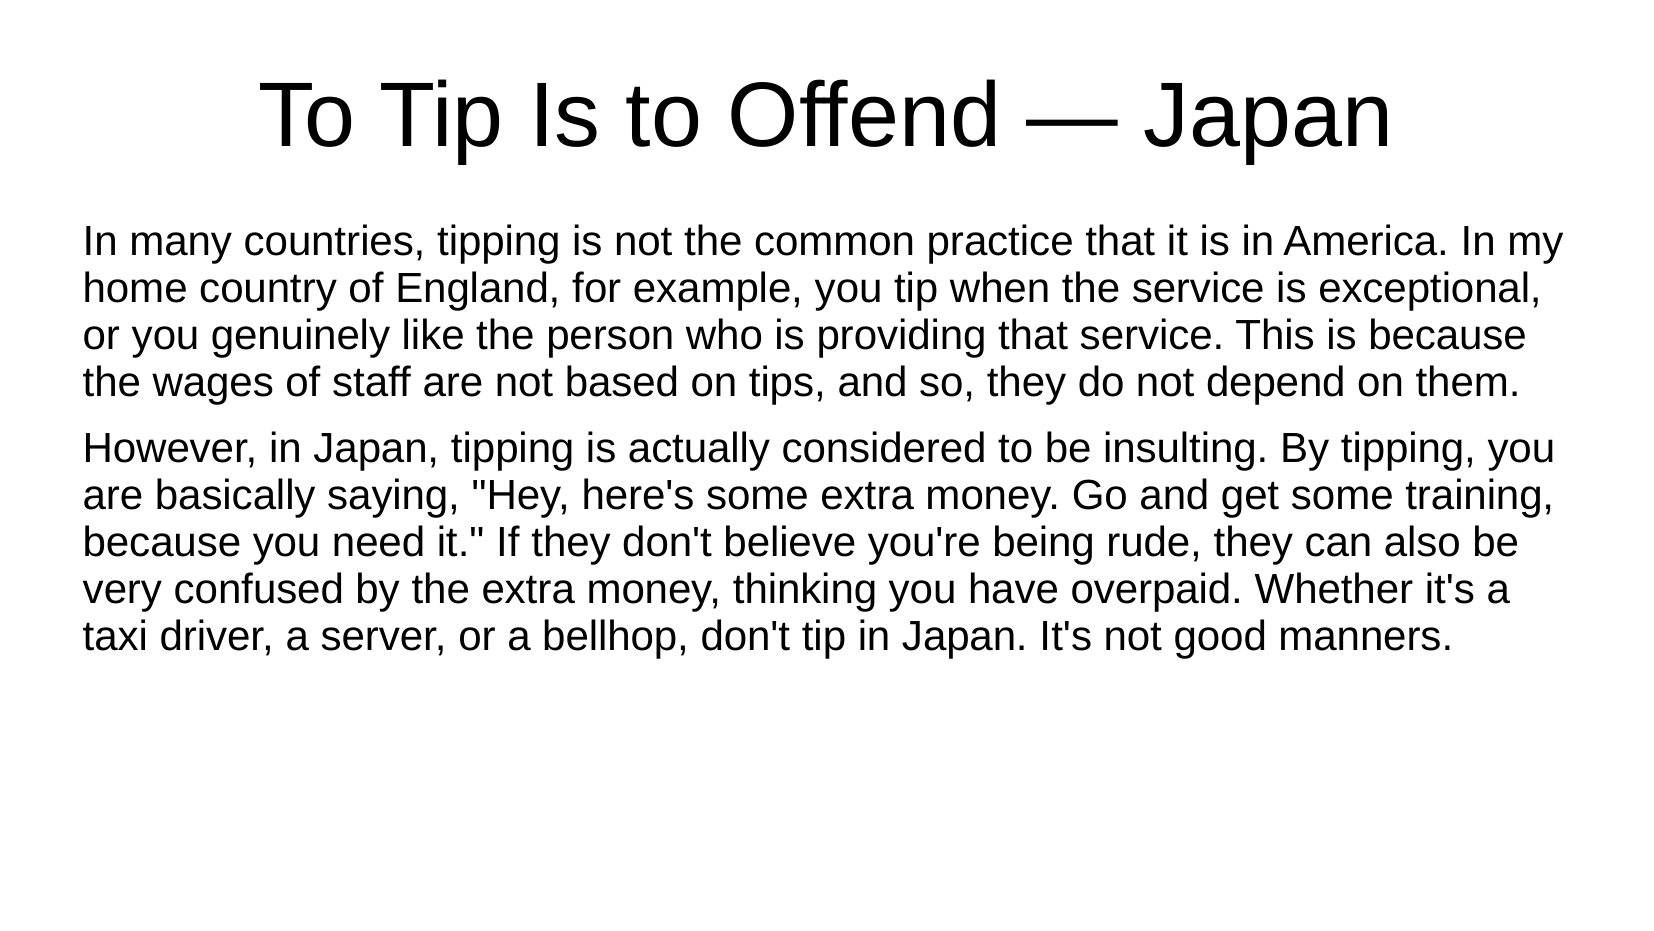

# To Tip Is to Offend — Japan
In many countries, tipping is not the common practice that it is in America. In my home country of England, for example, you tip when the service is exceptional, or you genuinely like the person who is providing that service. This is because the wages of staff are not based on tips, and so, they do not depend on them.
However, in Japan, tipping is actually considered to be insulting. By tipping, you are basically saying, "Hey, here's some extra money. Go and get some training, because you need it." If they don't believe you're being rude, they can also be very confused by the extra money, thinking you have overpaid. Whether it's a taxi driver, a server, or a bellhop, don't tip in Japan. It's not good manners.